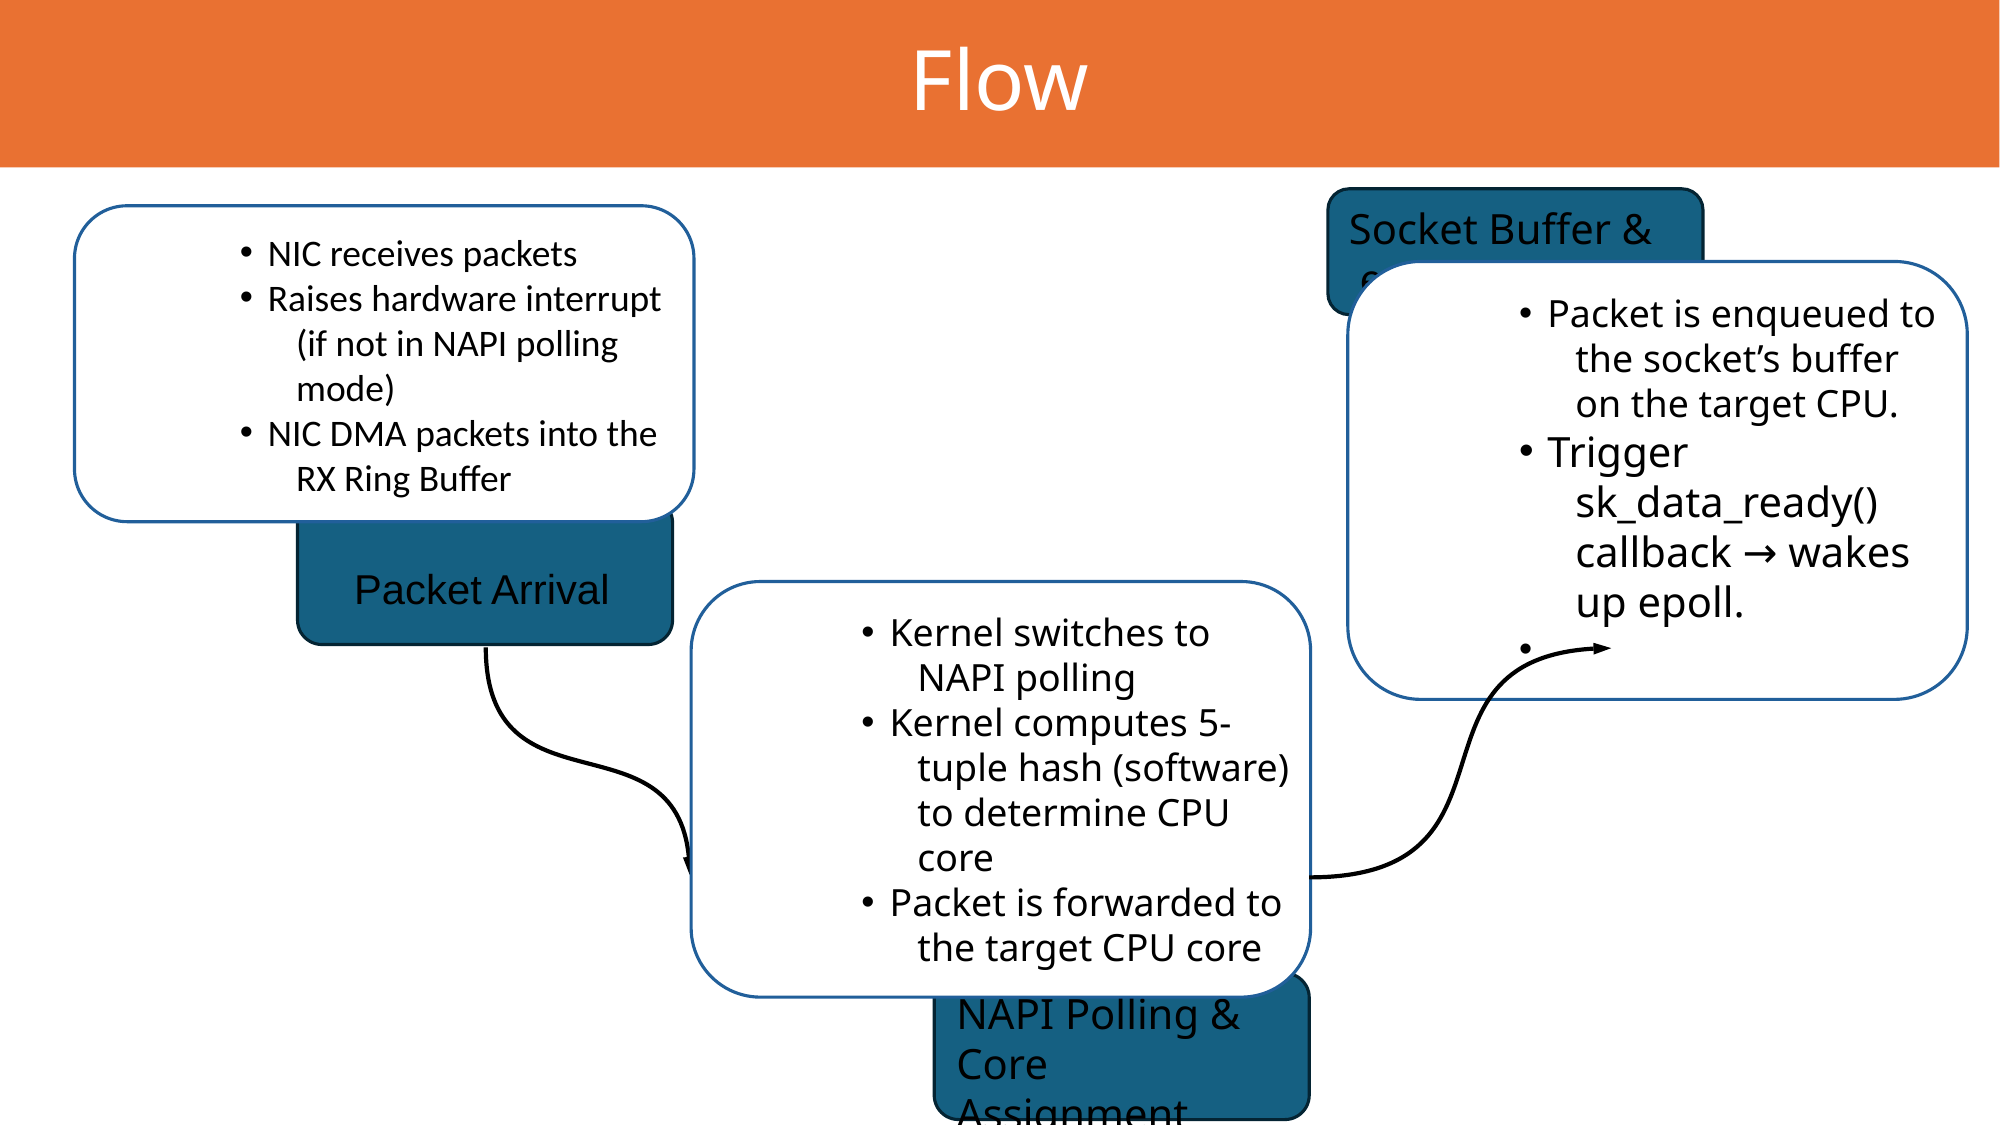

# Flow
Socket Buffer &  epoll
NIC receives packets
Raises hardware interrupt (if not in NAPI polling mode)
NIC DMA packets into the RX Ring Buffer
Packet is enqueued to the socket’s buffer on the target CPU.
Trigger sk_data_ready() callback → wakes up epoll.
 Packet Arrival
Kernel switches to NAPI polling
Kernel computes 5-tuple hash (software) to determine CPU core
Packet is forwarded to the target CPU core
NAPI Polling & Core Assignment